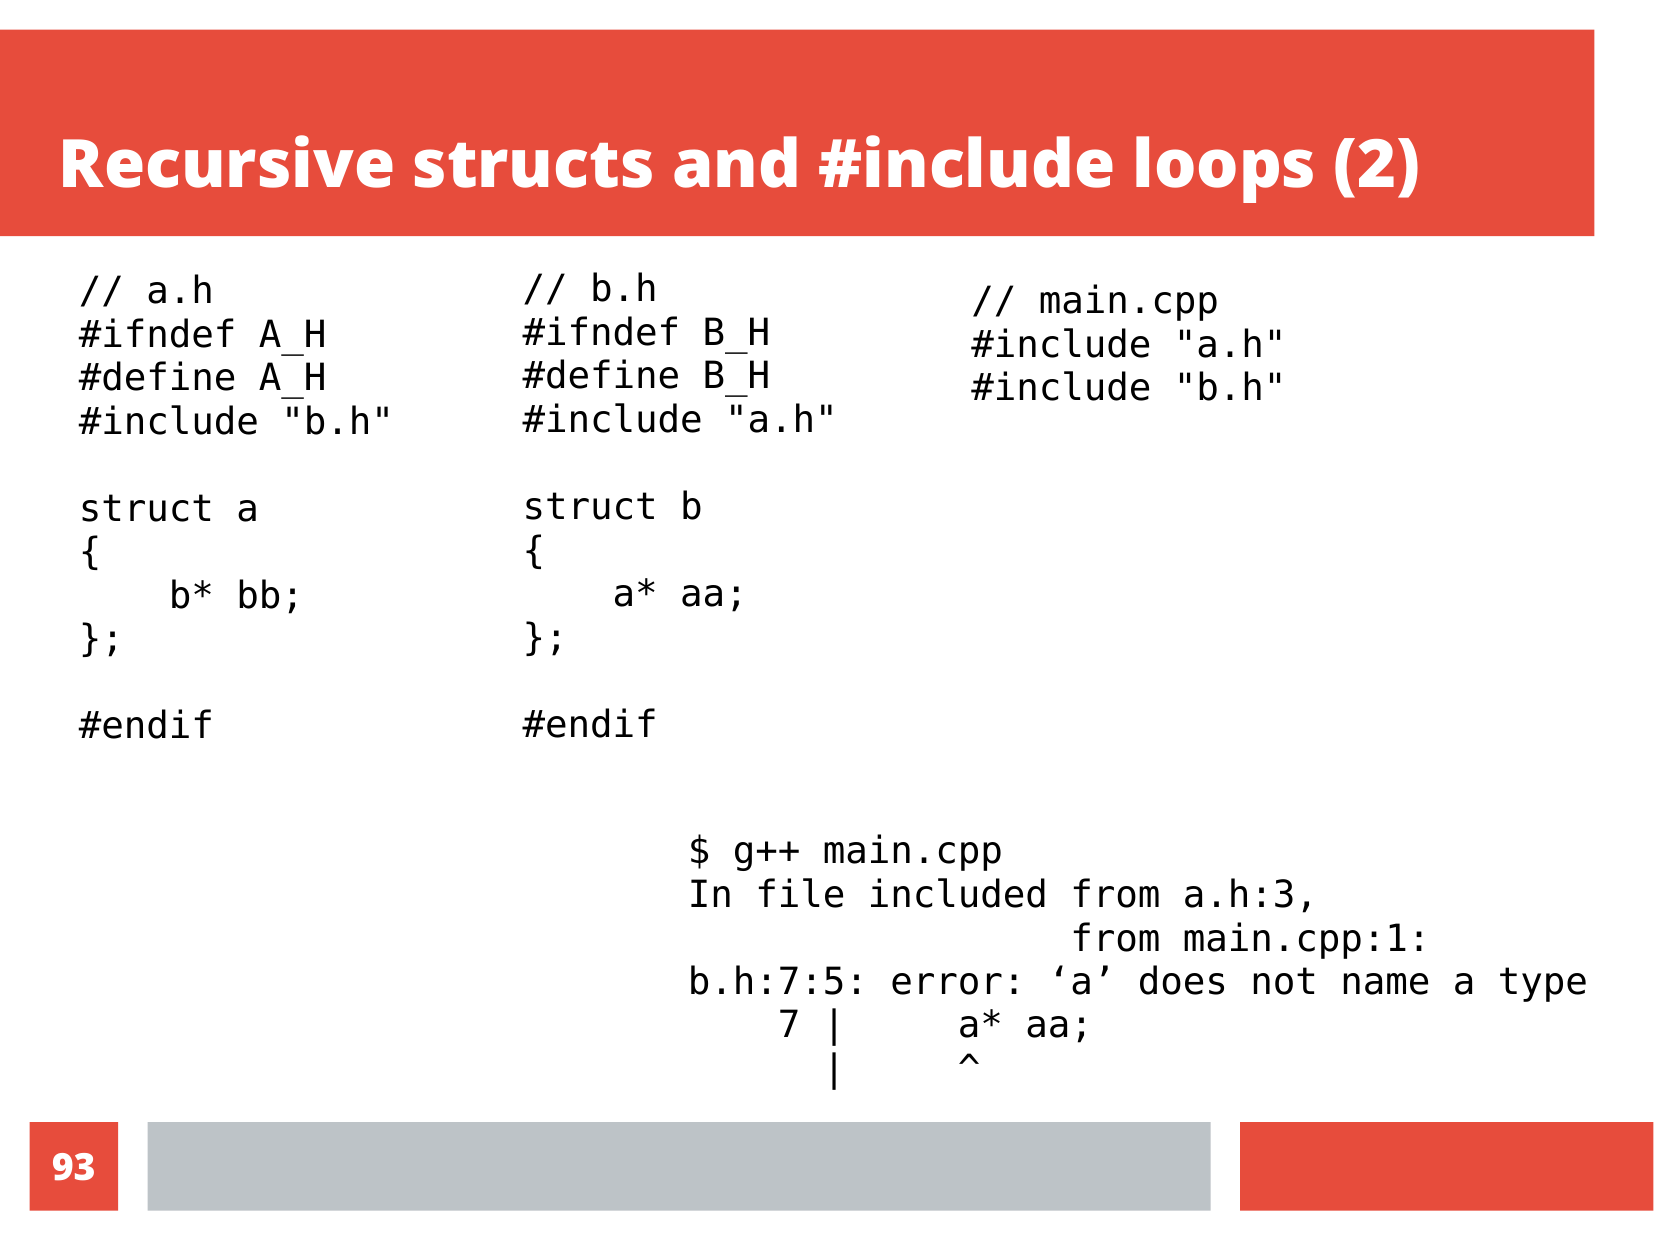

# Recursive structs and #include loops (2)
// b.h
#ifndef B_H
#define B_H
#include "a.h"
struct b
{
 a* aa;
};
#endif
// a.h
#ifndef A_H
#define A_H
#include "b.h"
struct a
{
 b* bb;
};
#endif
// main.cpp
#include "a.h"
#include "b.h"
$ g++ main.cpp
In file included from a.h:3,
 from main.cpp:1:
b.h:7:5: error: ‘a’ does not name a type
 7 | a* aa;
 | ^
93